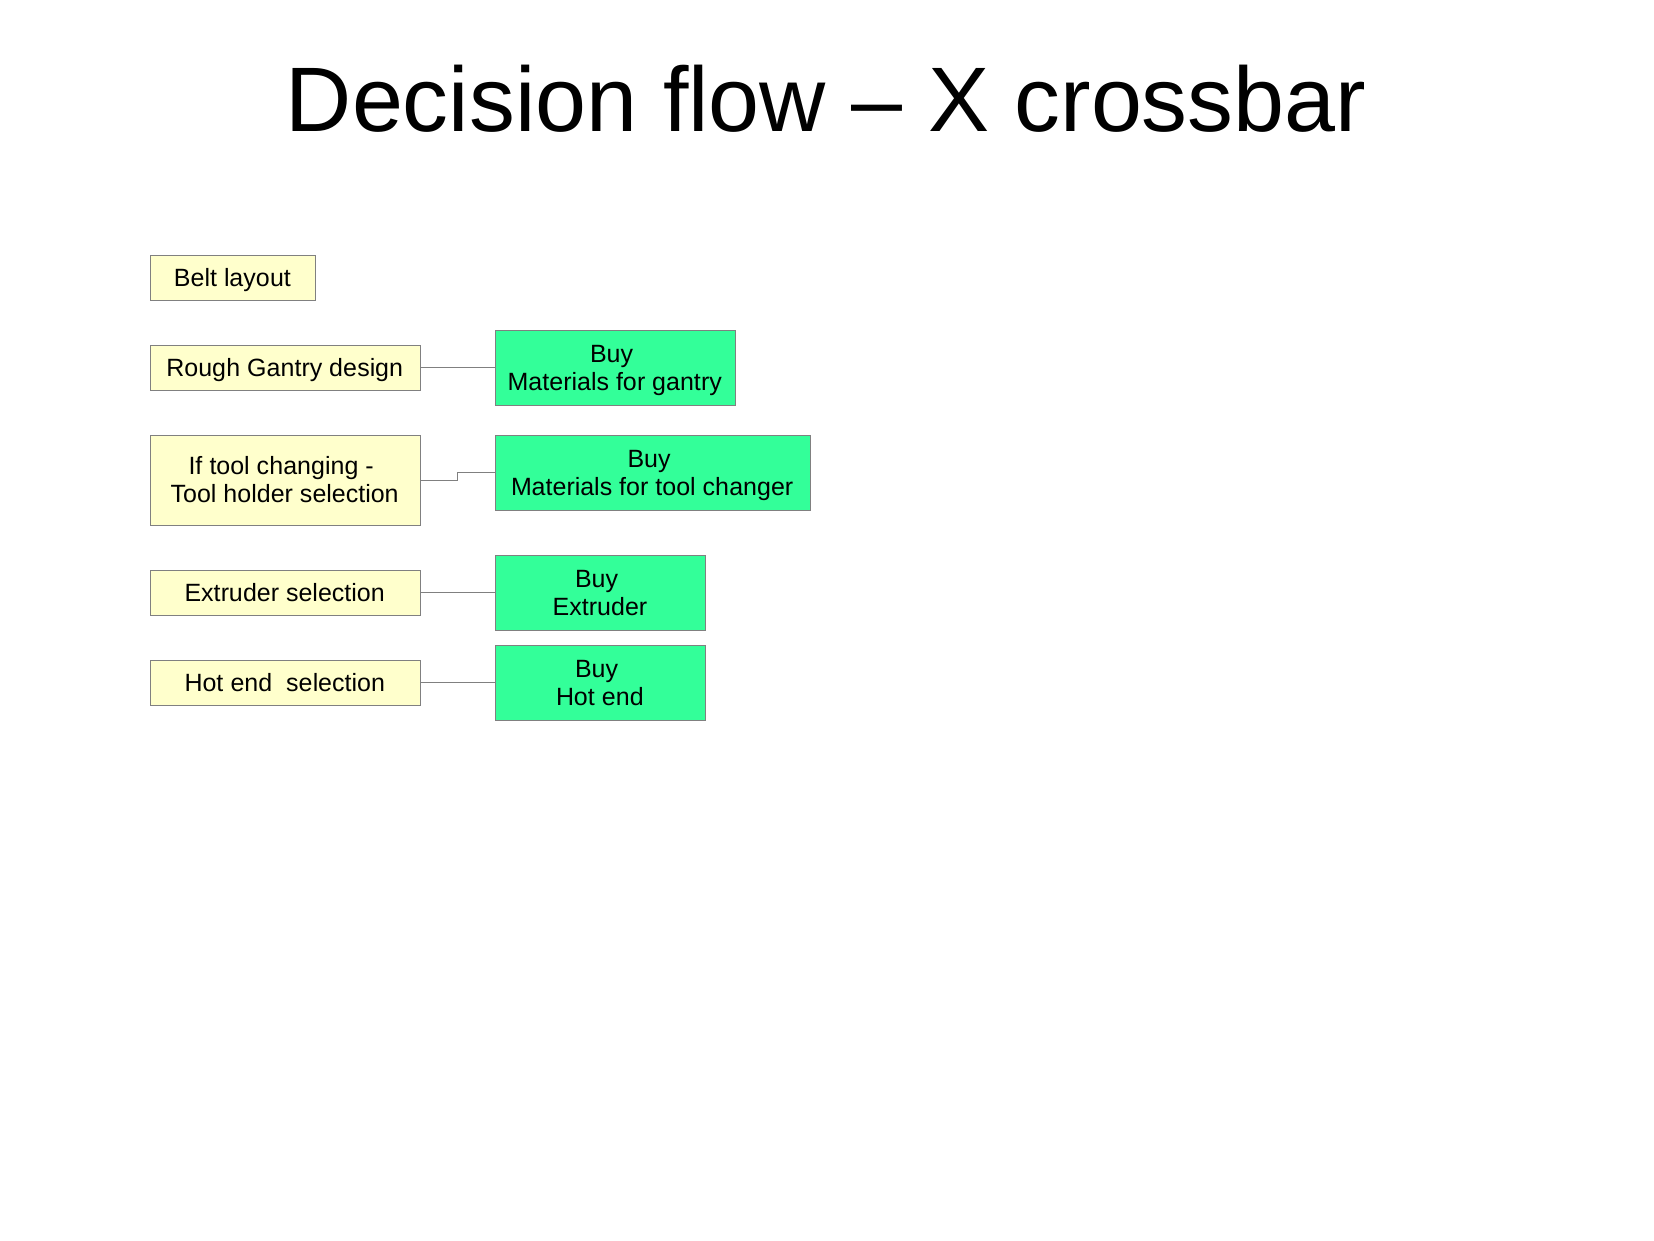

# Decision flow – X crossbar
Belt layout
Buy
Materials for gantry
Rough Gantry design
If tool changing -
Tool holder selection
Buy
Materials for tool changer
Buy
Extruder
Extruder selection
Buy
Hot end
Hot end selection